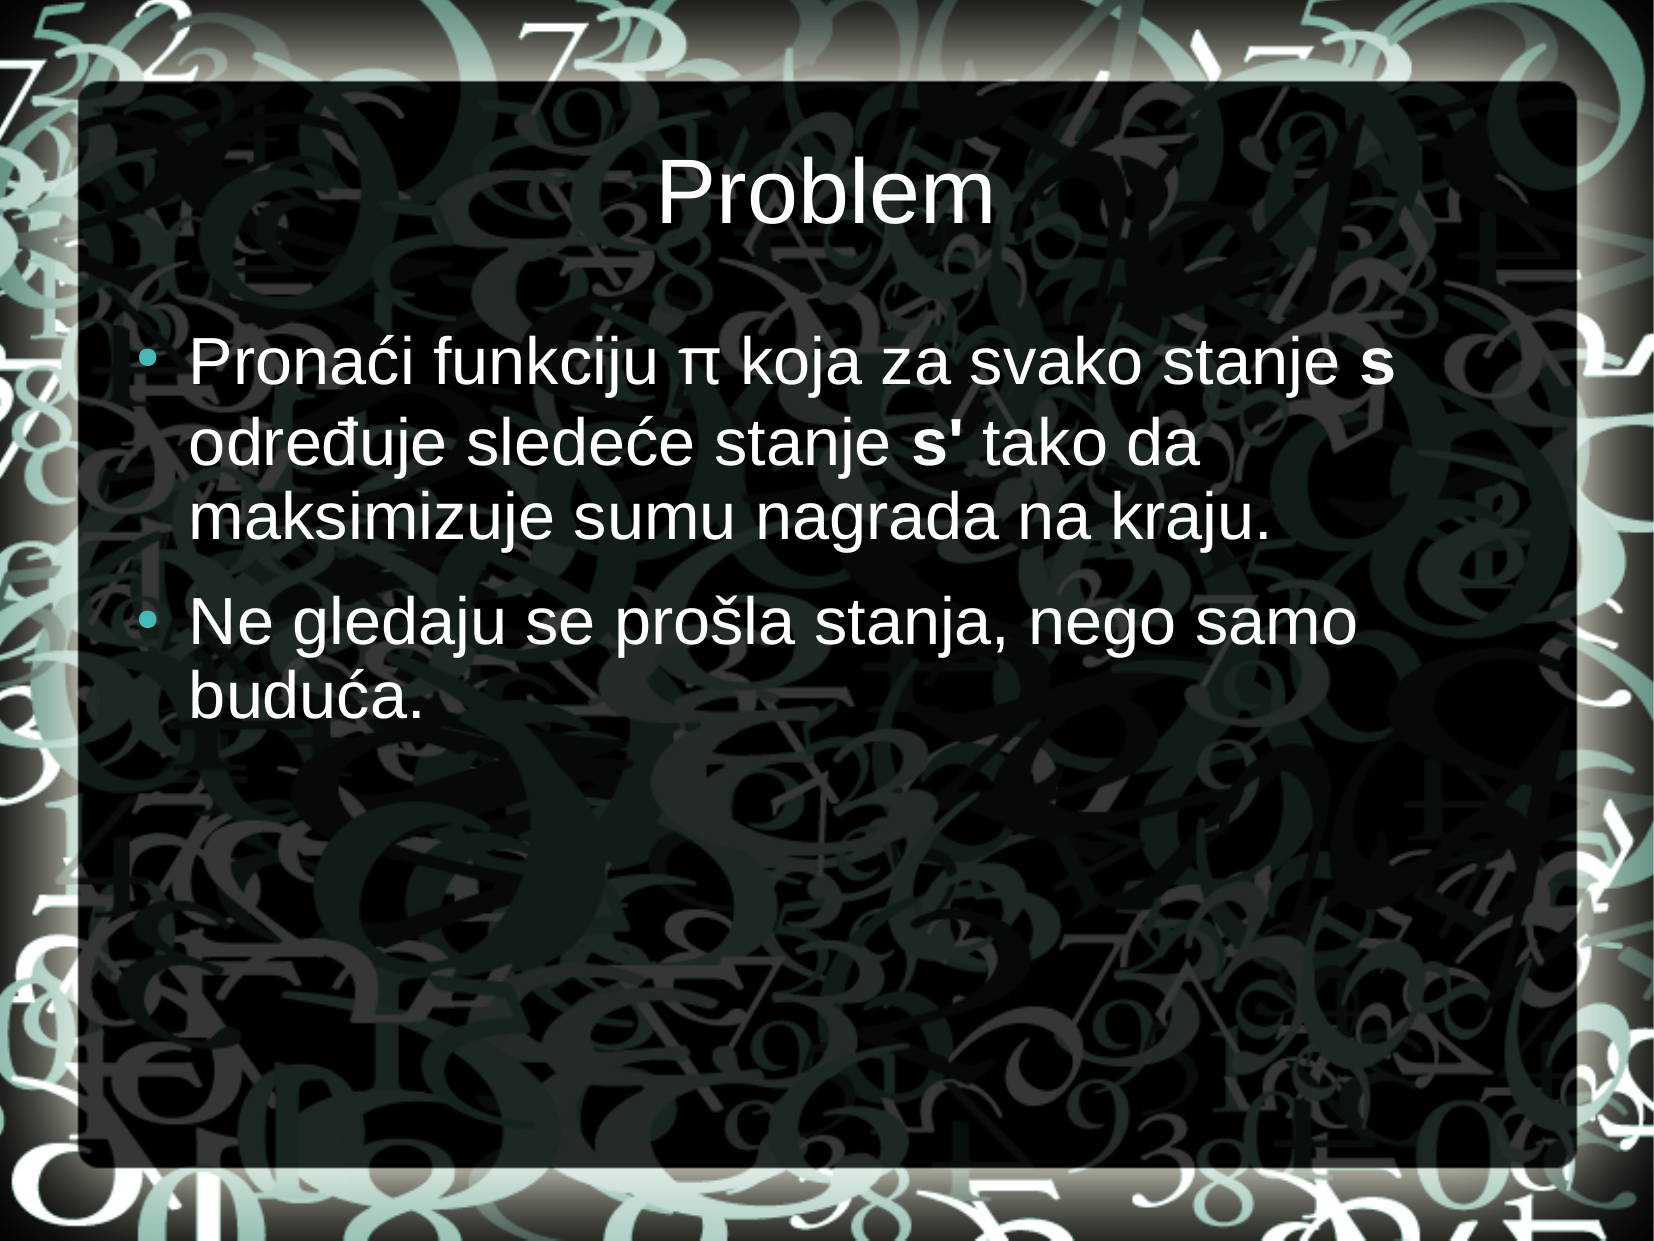

# Problem
Pronaći funkciju π koja za svako stanje s određuje sledeće stanje s' tako da maksimizuje sumu nagrada na kraju.
Ne gledaju se prošla stanja, nego samo buduća.